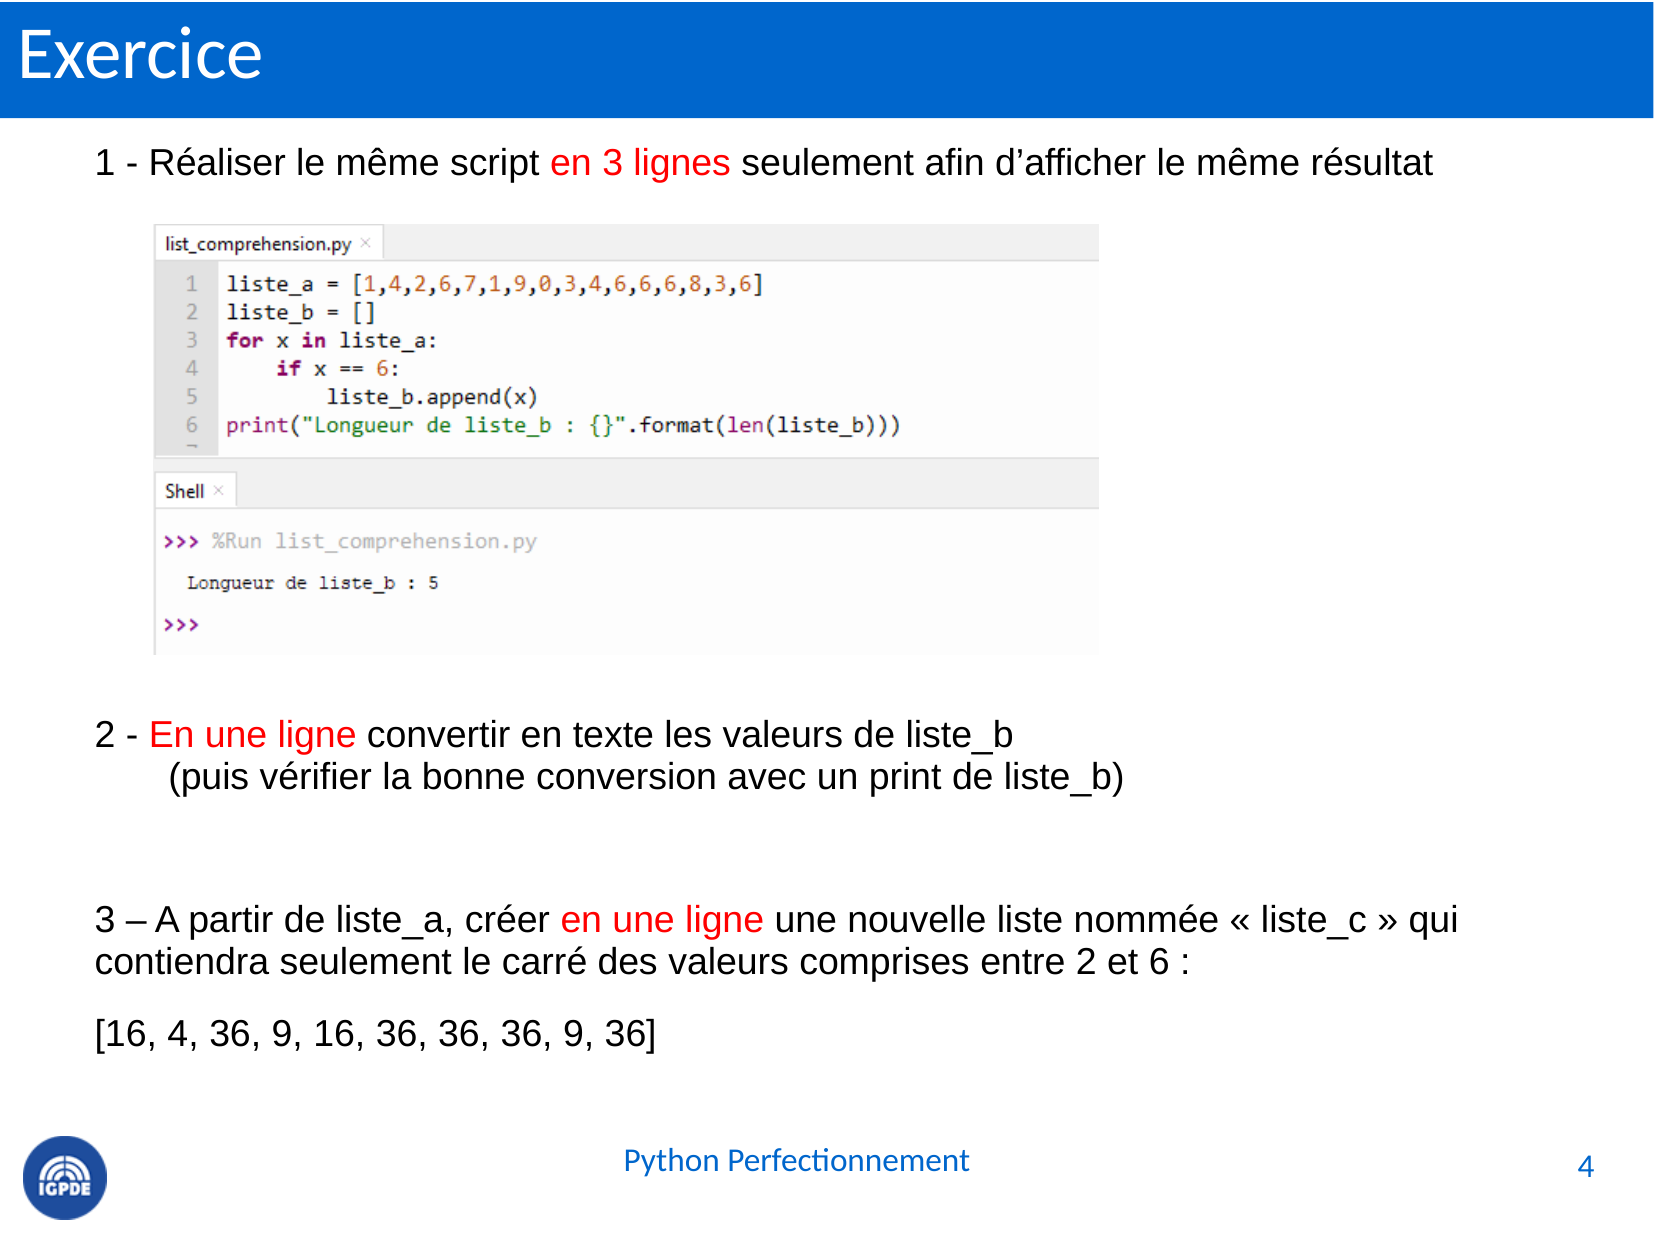

# Exercice
1 - Réaliser le même script en 3 lignes seulement afin d’afficher le même résultat
2 - En une ligne convertir en texte les valeurs de liste_b
	(puis vérifier la bonne conversion avec un print de liste_b)
3 – A partir de liste_a, créer en une ligne une nouvelle liste nommée « liste_c » qui contiendra seulement le carré des valeurs comprises entre 2 et 6 :
[16, 4, 36, 9, 16, 36, 36, 36, 9, 36]
Python Perfectionnement
4